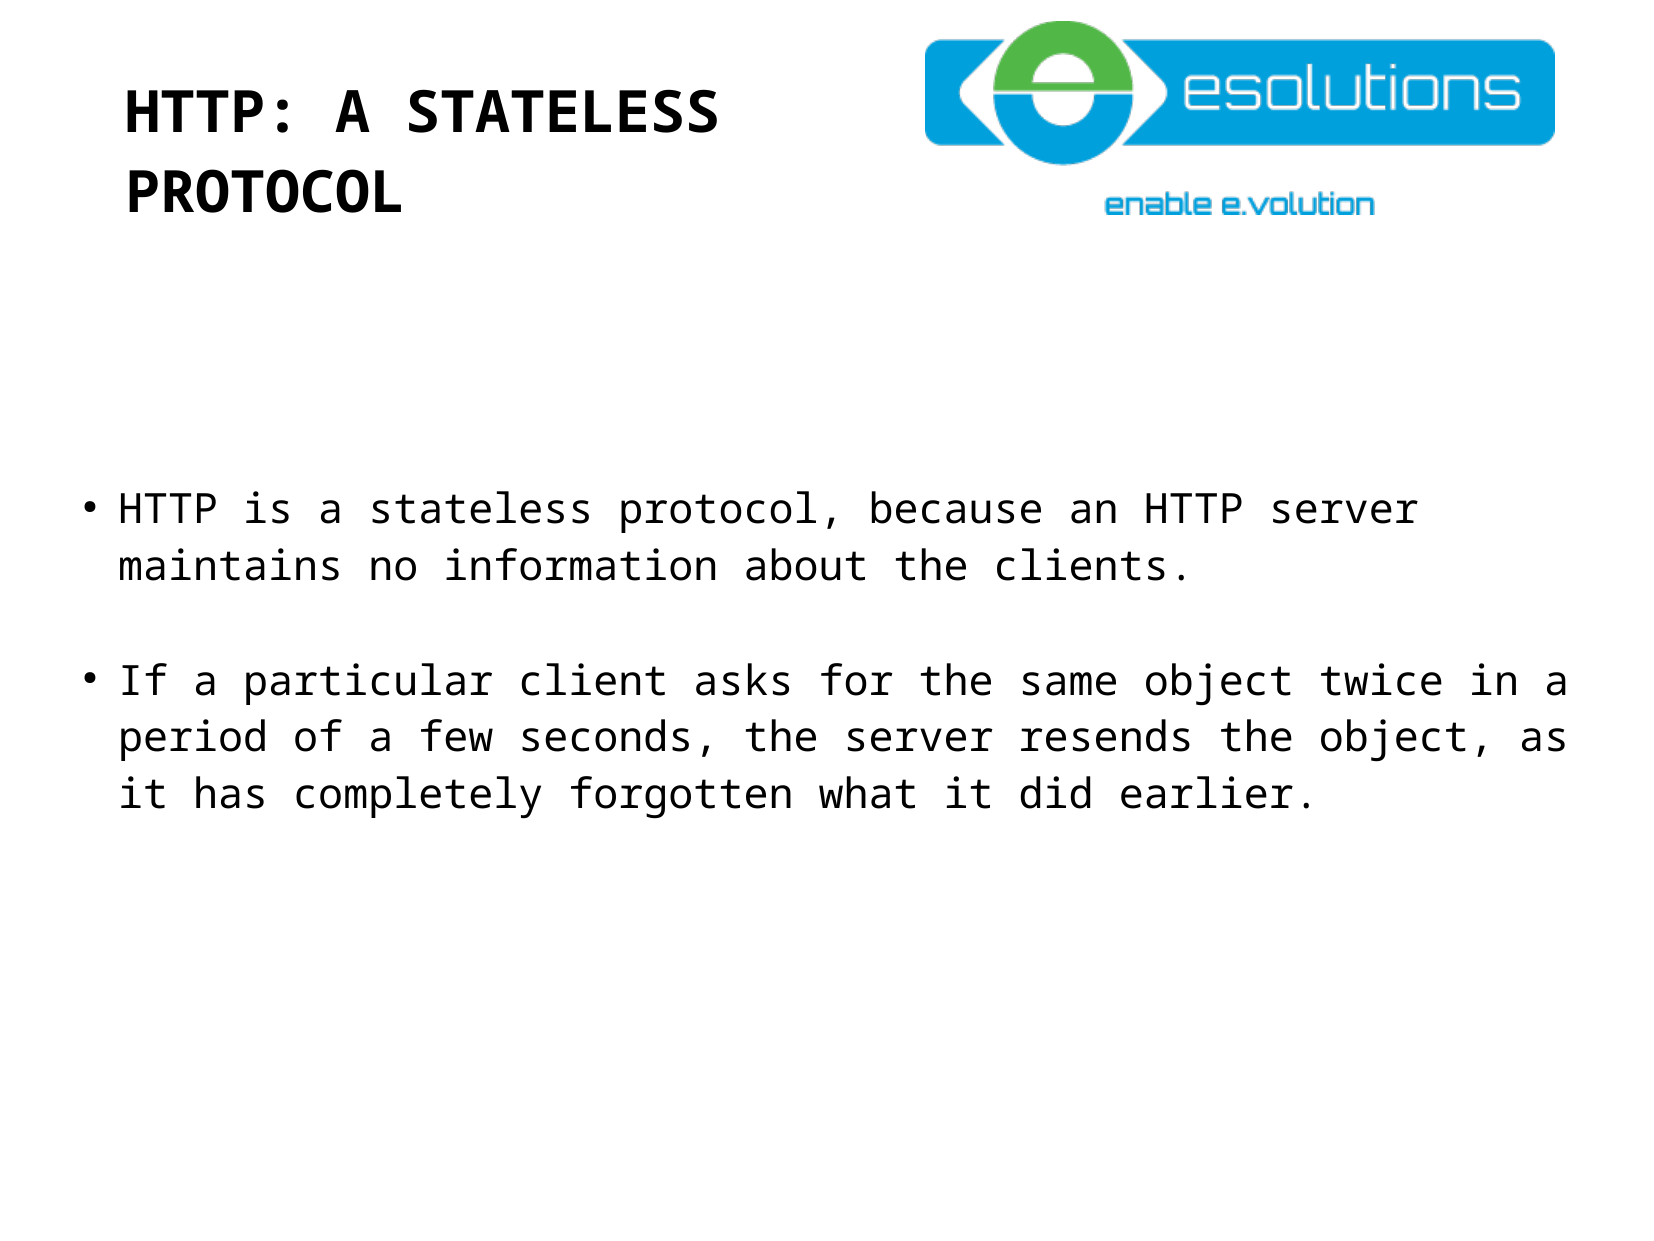

HTTP: A STATELESS PROTOCOL
# HTTP is a stateless protocol, because an HTTP server maintains no information about the clients.
If a particular client asks for the same object twice in a period of a few seconds, the server resends the object, as it has completely forgotten what it did earlier.